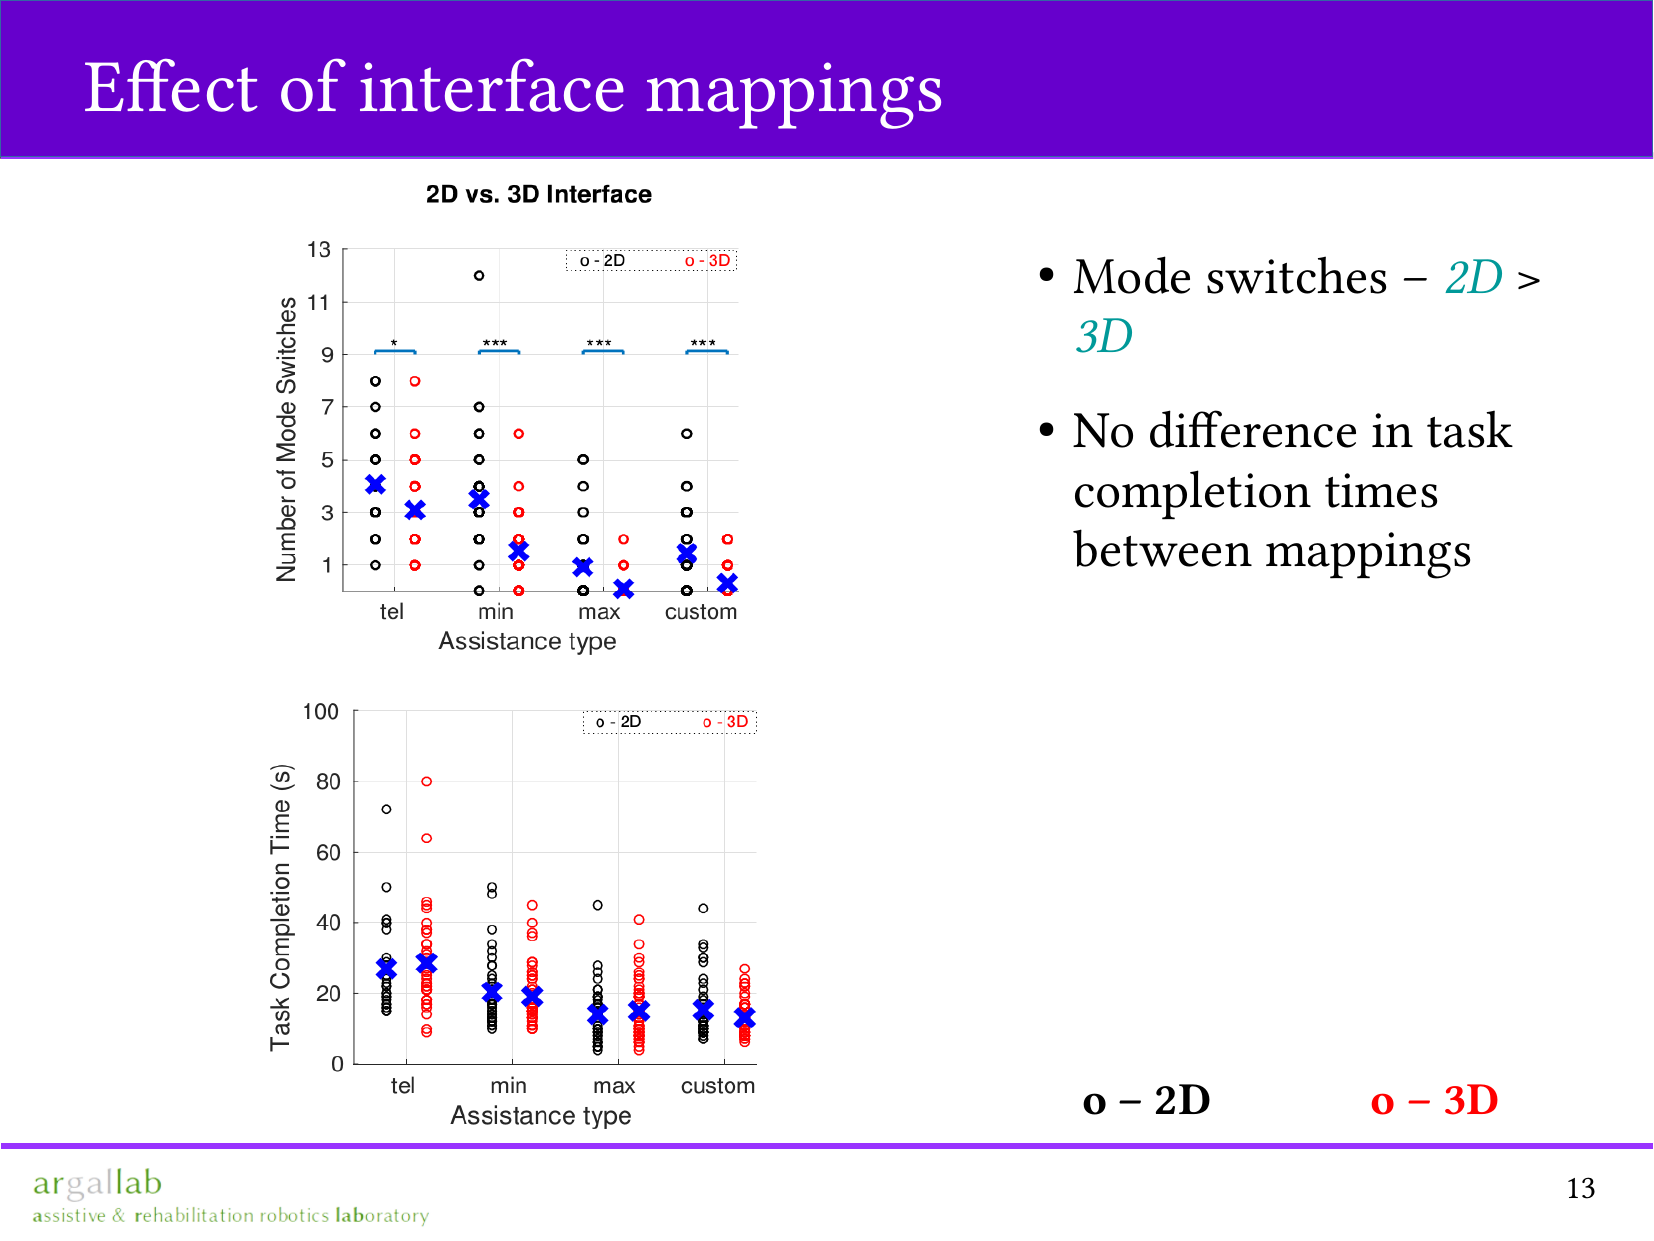

Effect of interface mappings
Mode switches – 2D > 3D
No difference in task completion times between mappings
 o – 2D 		o – 3D